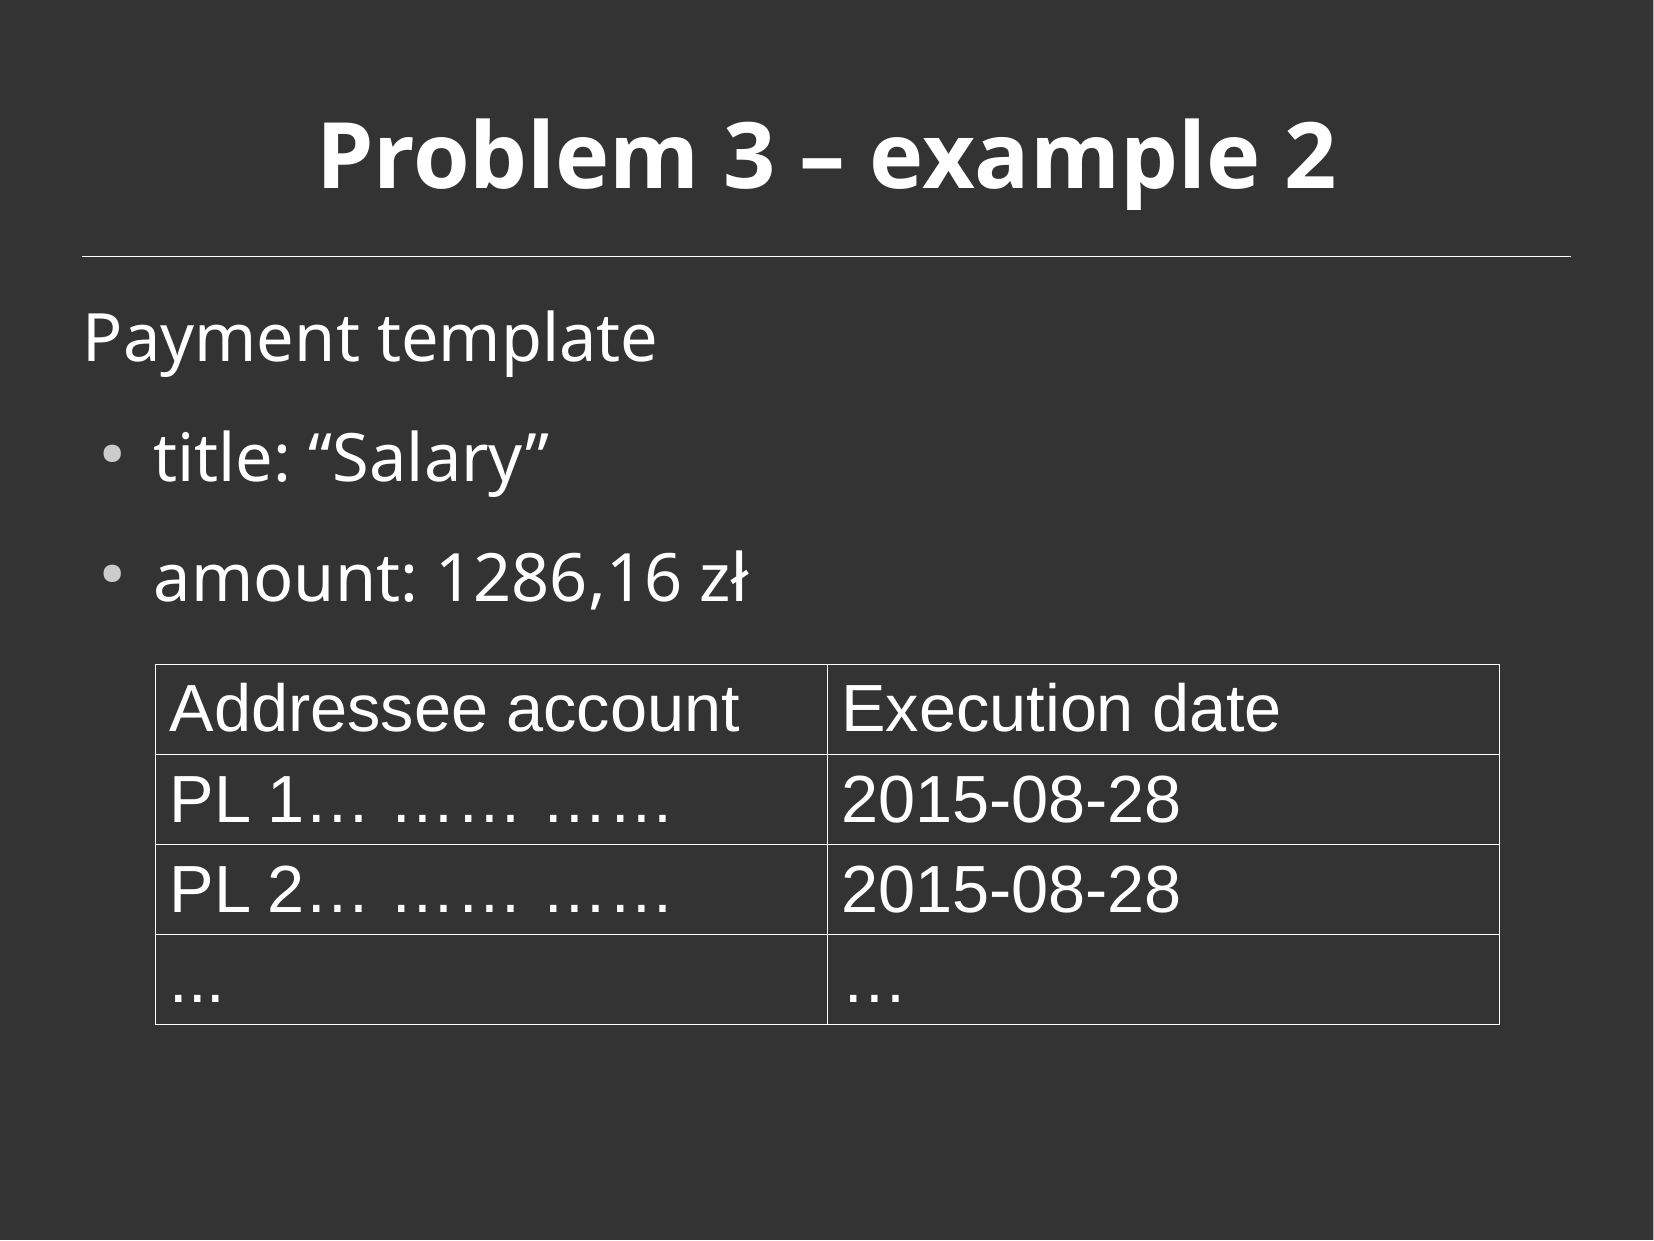

# Problem 3 – example 2
Payment template
title: “Salary”
amount: 1286,16 zł
| Addressee account | Execution date |
| --- | --- |
| PL 1… …… …… | 2015-08-28 |
| PL 2… …… …… | 2015-08-28 |
| ... | … |